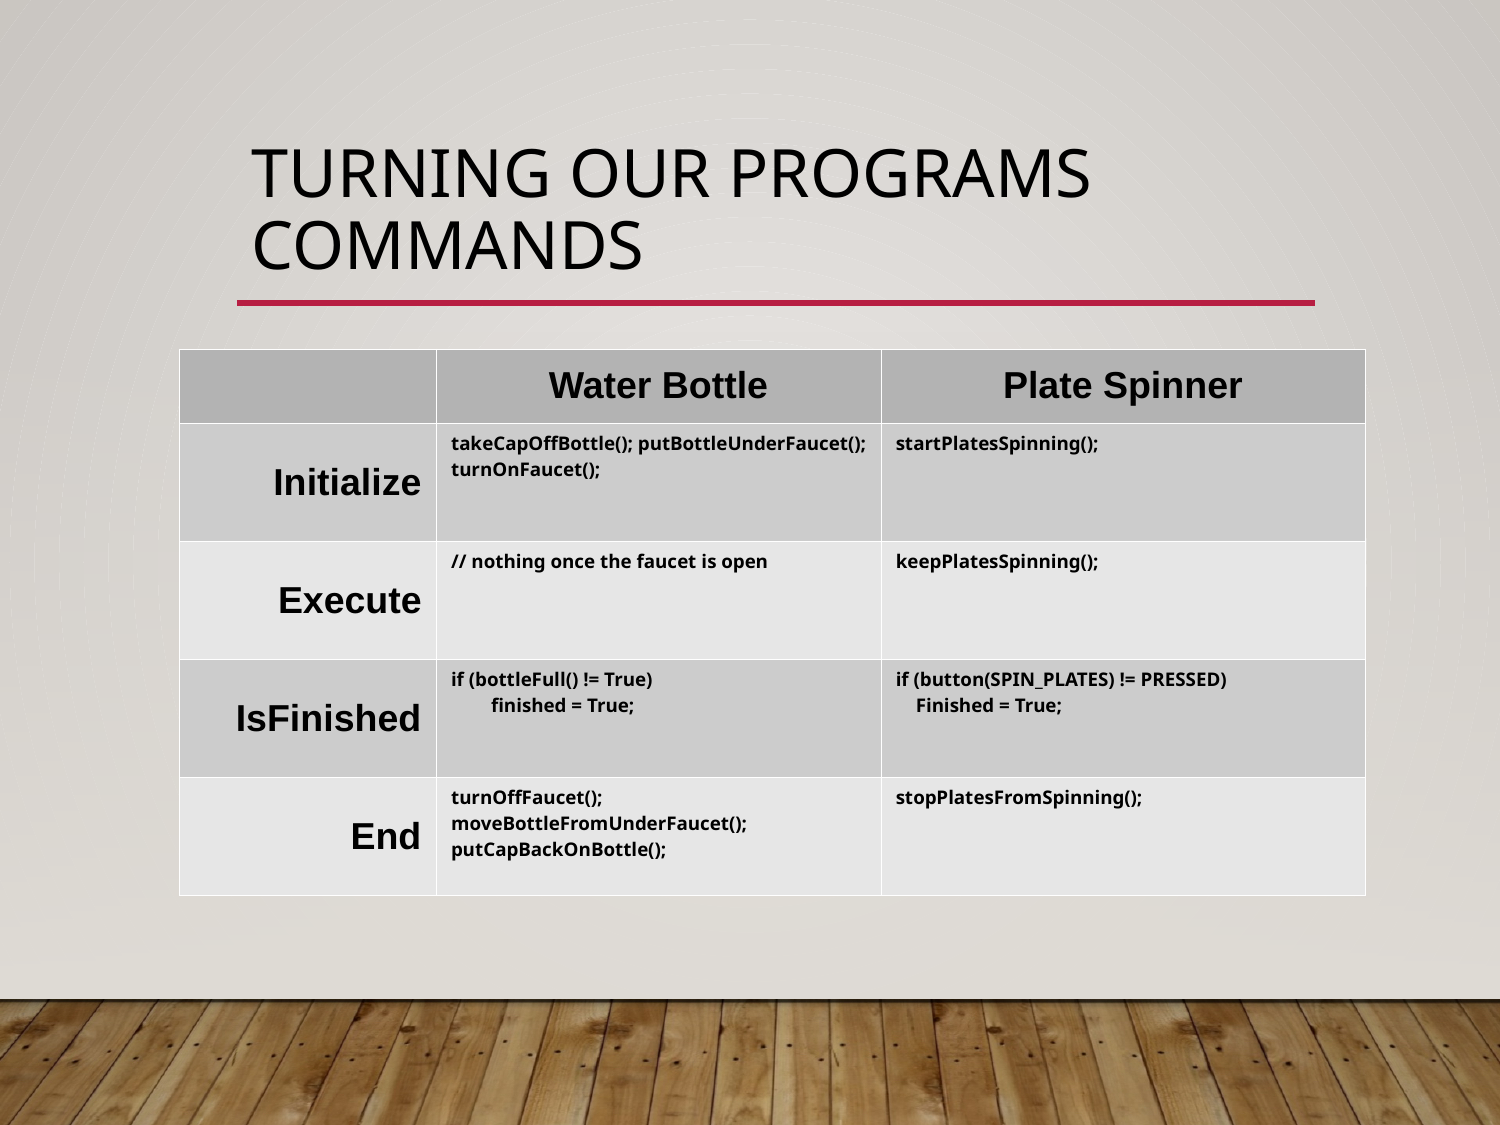

# Turning our programs Commands
| | Water Bottle | Plate Spinner |
| --- | --- | --- |
| Initialize | takeCapOffBottle(); putBottleUnderFaucet(); turnOnFaucet(); | startPlatesSpinning(); |
| Execute | // nothing once the faucet is open | keepPlatesSpinning(); |
| IsFinished | if (bottleFull() != True) finished = True; | if (button(SPIN\_PLATES) != PRESSED) Finished = True; |
| End | turnOffFaucet(); moveBottleFromUnderFaucet(); putCapBackOnBottle(); | stopPlatesFromSpinning(); |